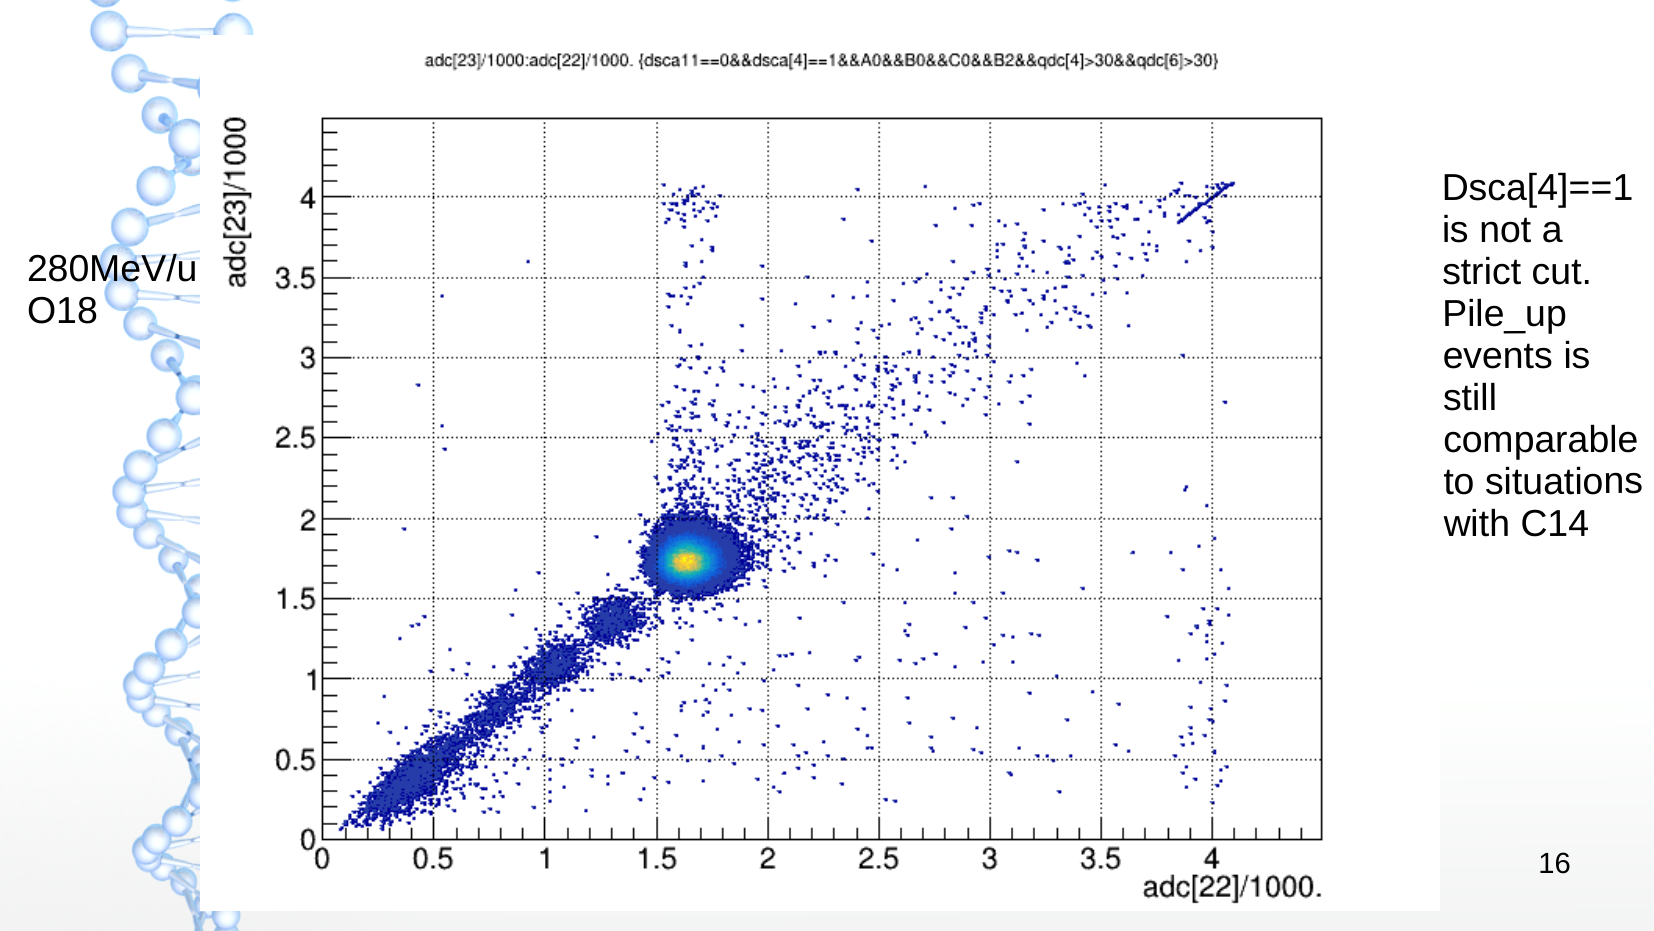

#
Dsca[4]==1 is not a strict cut. Pile_up events is still comparable to situations with C14
280MeV/u O18
16